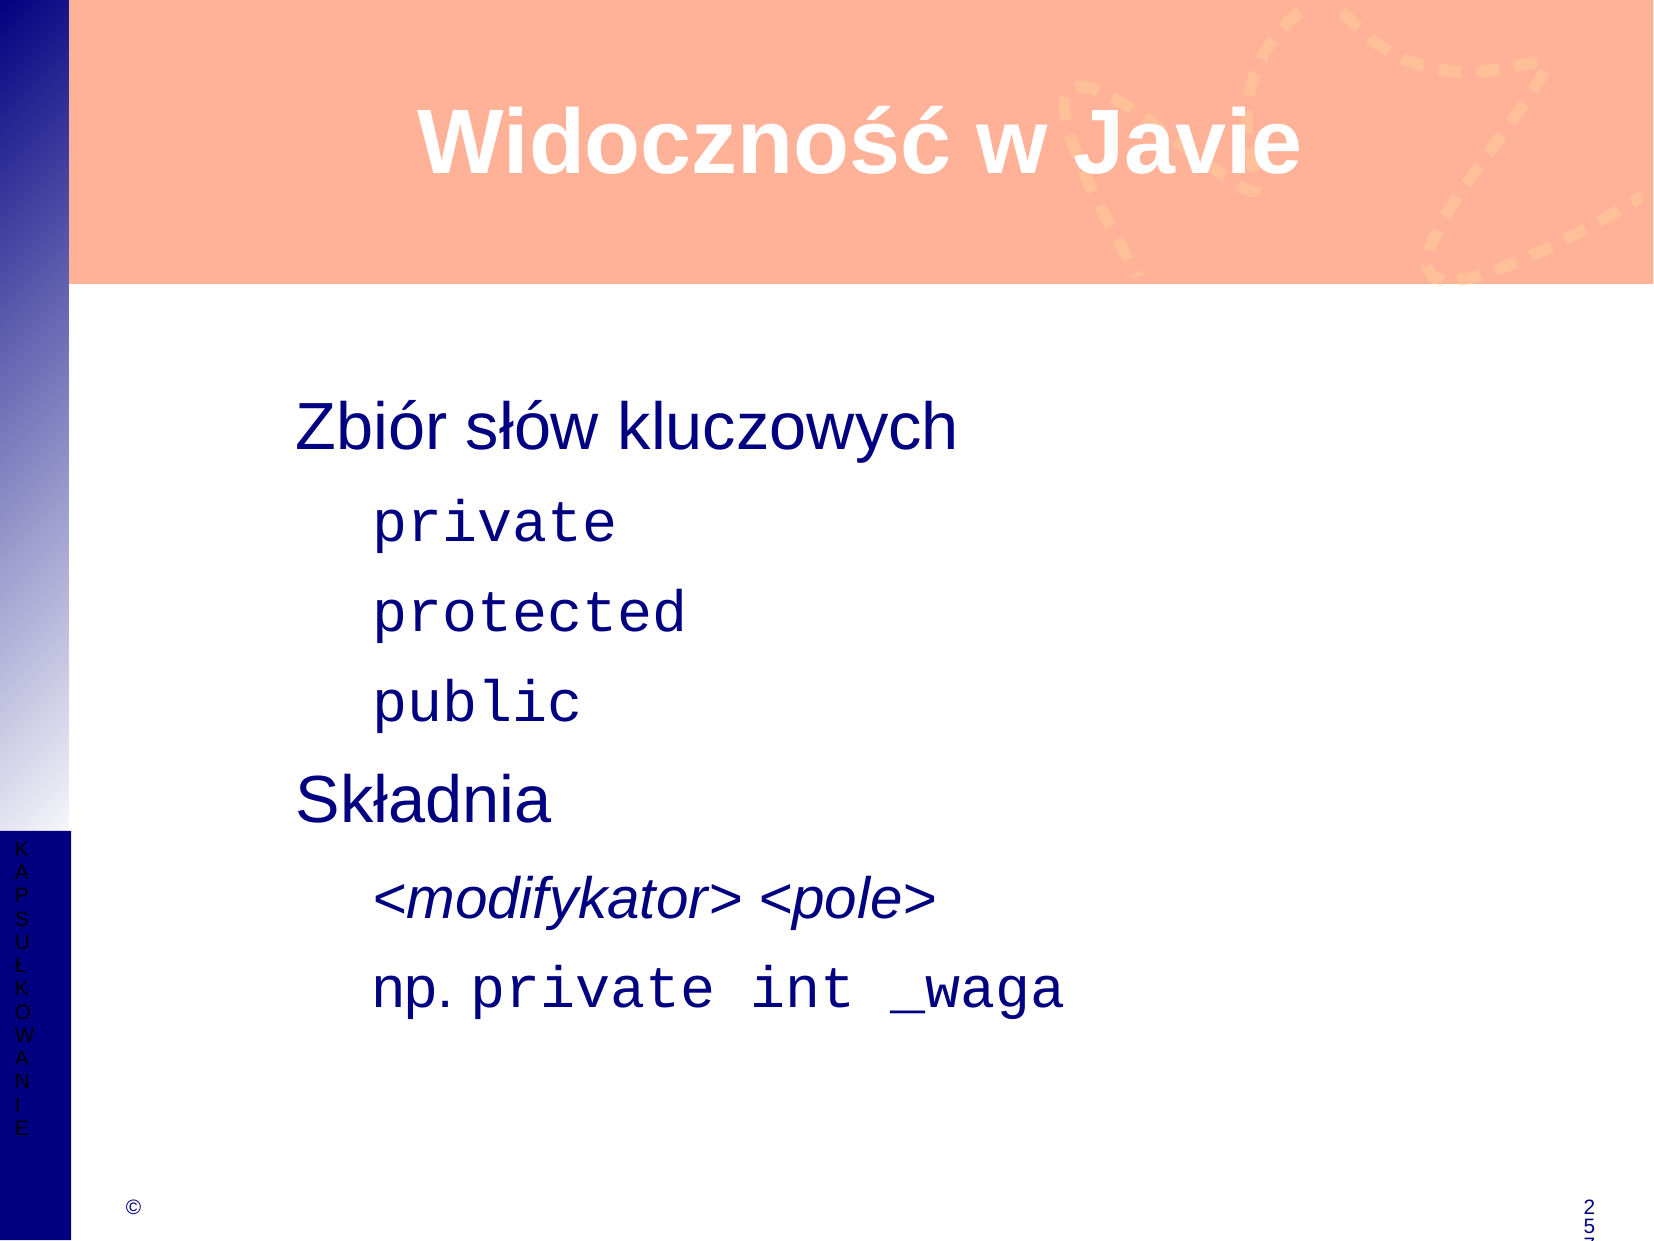

# Widoczność w Javie
Zbiór słów kluczowych
private
protected
public
Składnia
<modifykator> <pole>
np. private int _waga
K
A
P
S
U
Ł
K
O
W
A
N
I
E